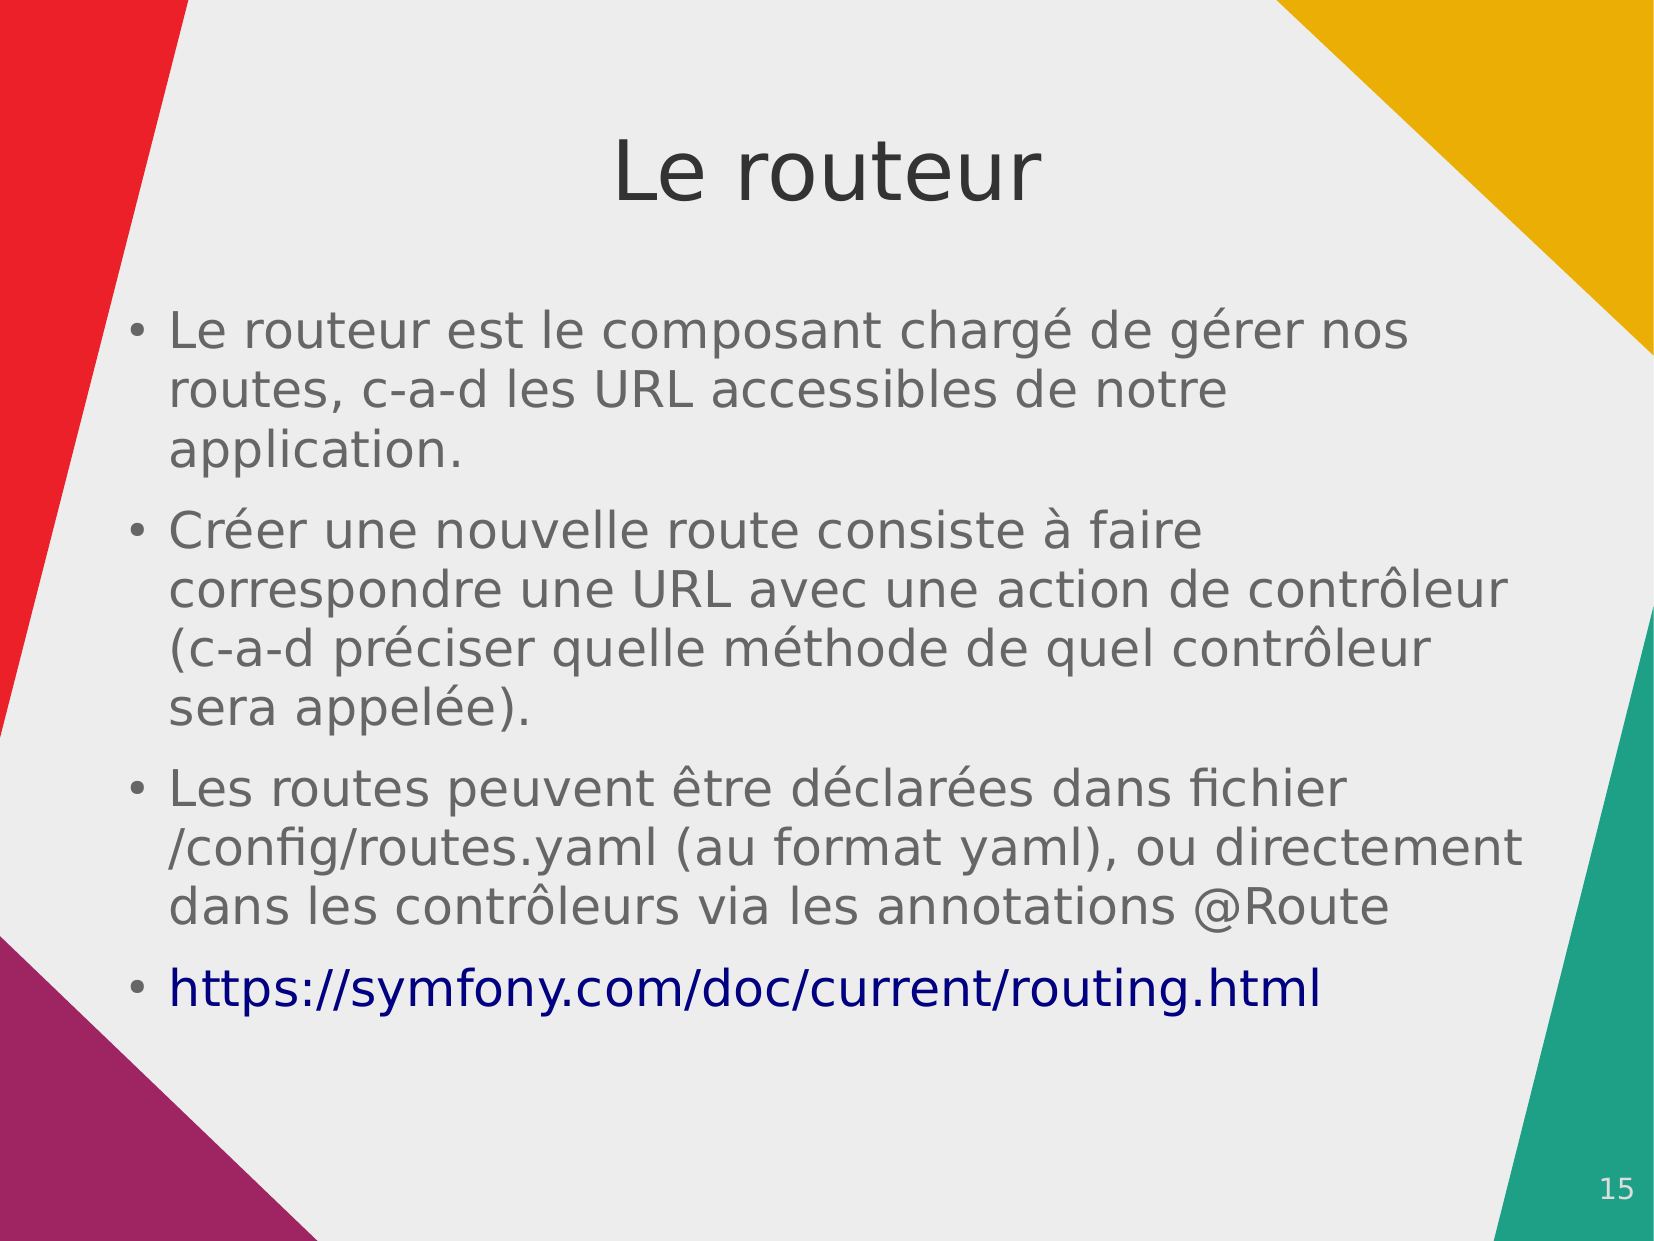

# Le routeur
Le routeur est le composant chargé de gérer nos routes, c-a-d les URL accessibles de notre application.
Créer une nouvelle route consiste à faire correspondre une URL avec une action de contrôleur (c-a-d préciser quelle méthode de quel contrôleur sera appelée).
Les routes peuvent être déclarées dans fichier /config/routes.yaml (au format yaml), ou directement dans les contrôleurs via les annotations @Route
https://symfony.com/doc/current/routing.html
15